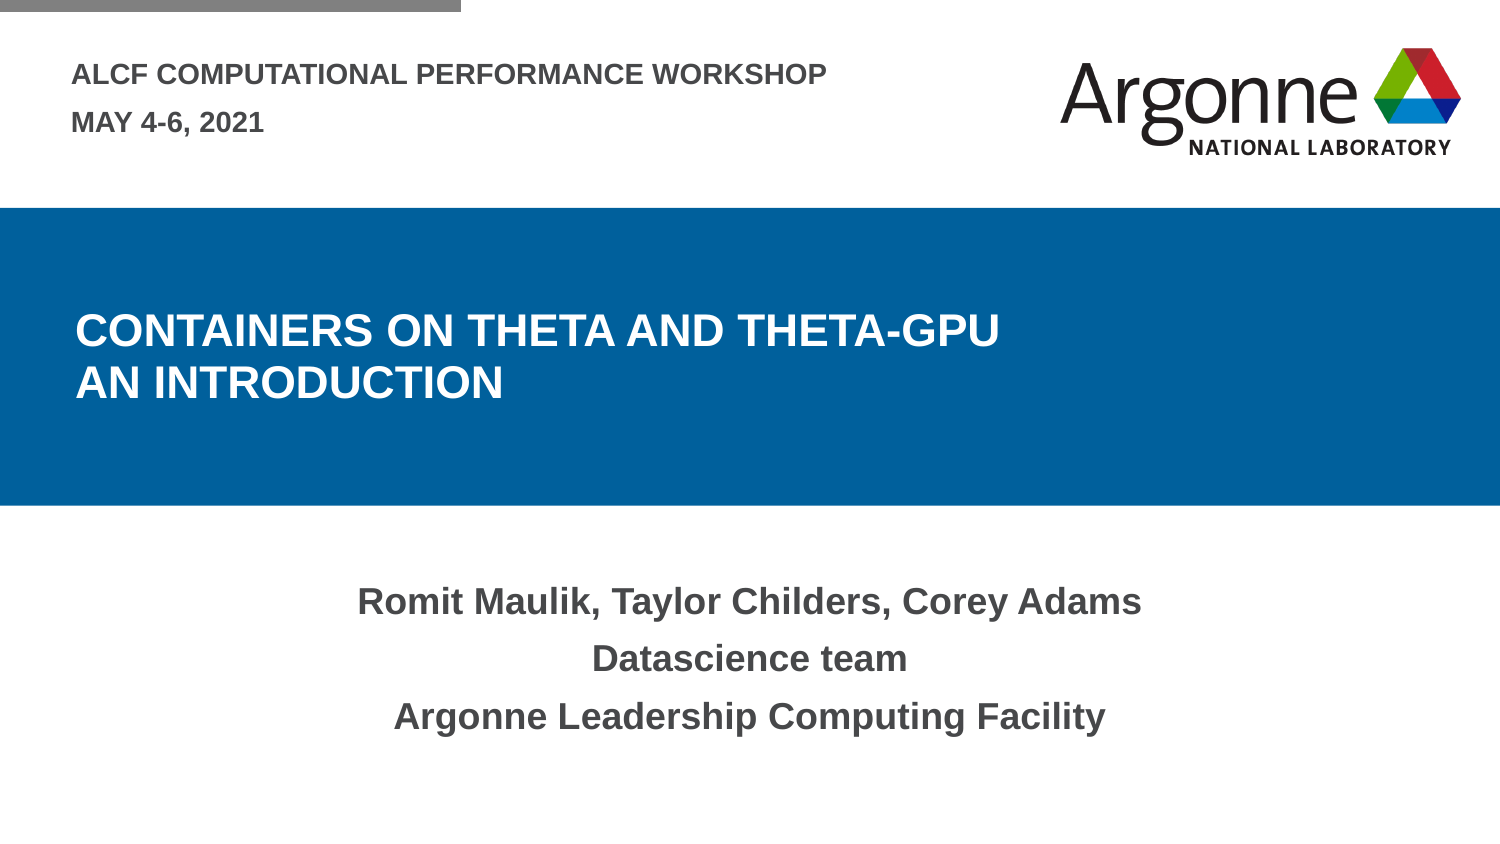

ALCF Computational performance workshop
May 4-6, 2021
# containers on theta and theta-gpu An introduction
Romit Maulik, Taylor Childers, Corey Adams
Datascience team
Argonne Leadership Computing Facility